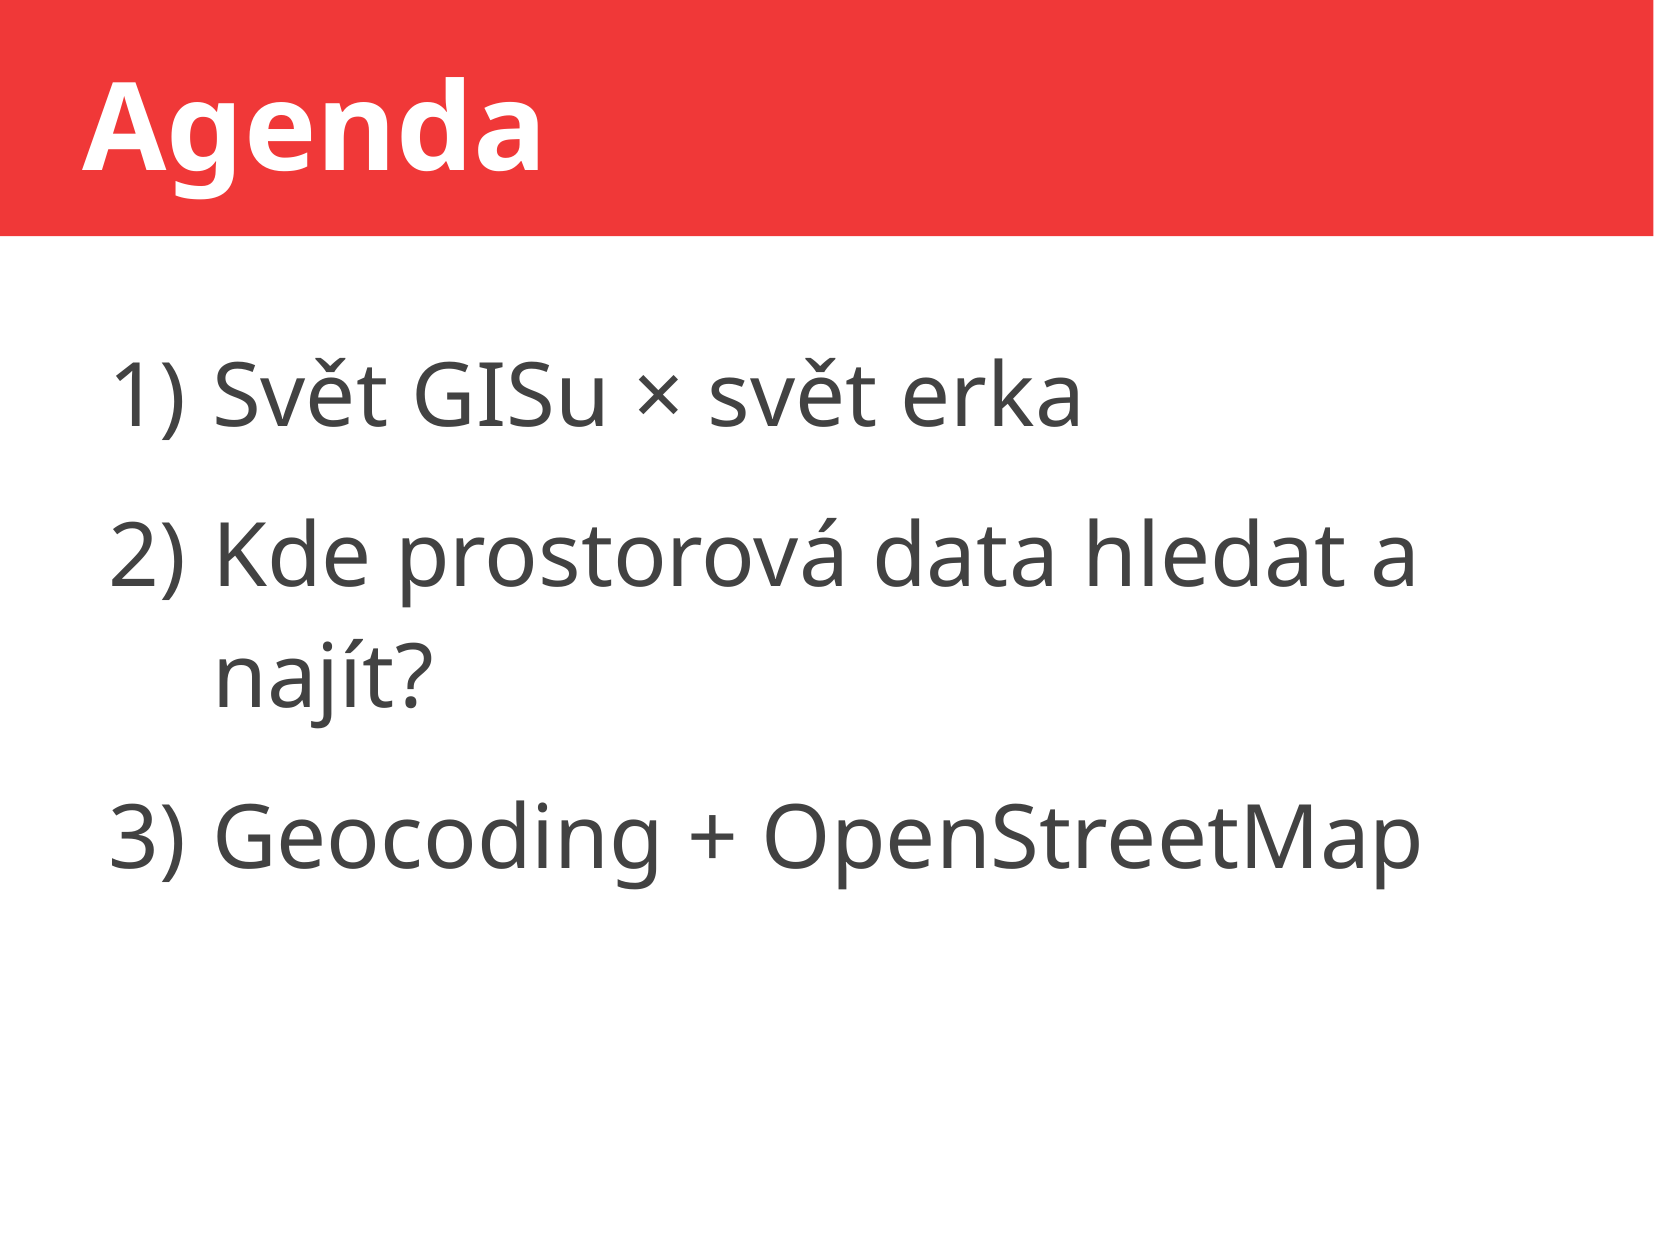

# Agenda
Svět GISu × svět erka
Kde prostorová data hledat a najít?
Geocoding + OpenStreetMap